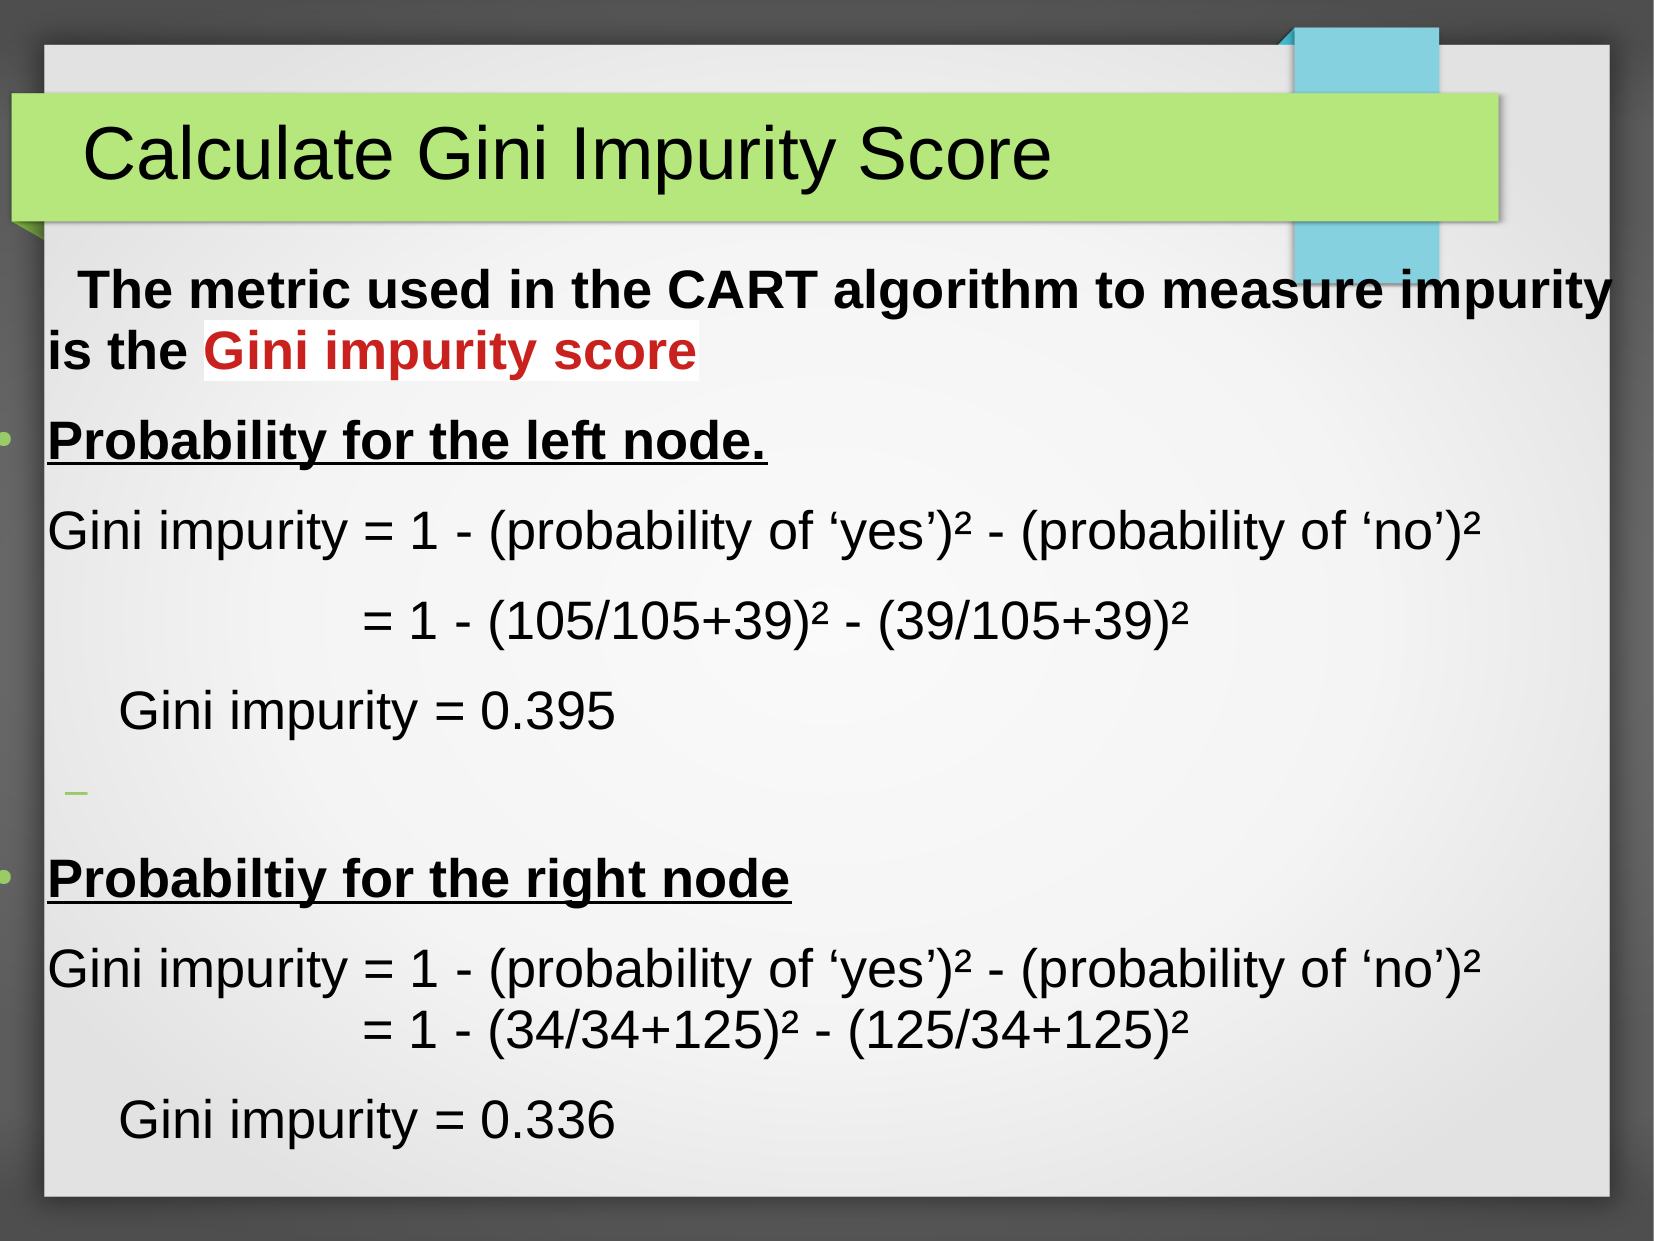

# Calculate Gini Impurity Score
 The metric used in the CART algorithm to measure impurity is the Gini impurity score
Probability for the left node.
Gini impurity = 1 - (probability of ‘yes’)² - (probability of ‘no’)²
 = 1 - (105/105+39)² - (39/105+39)²
Gini impurity = 0.395
Probabiltiy for the right node
Gini impurity = 1 - (probability of ‘yes’)² - (probability of ‘no’)²	 = 1 - (34/34+125)² - (125/34+125)²
Gini impurity = 0.336